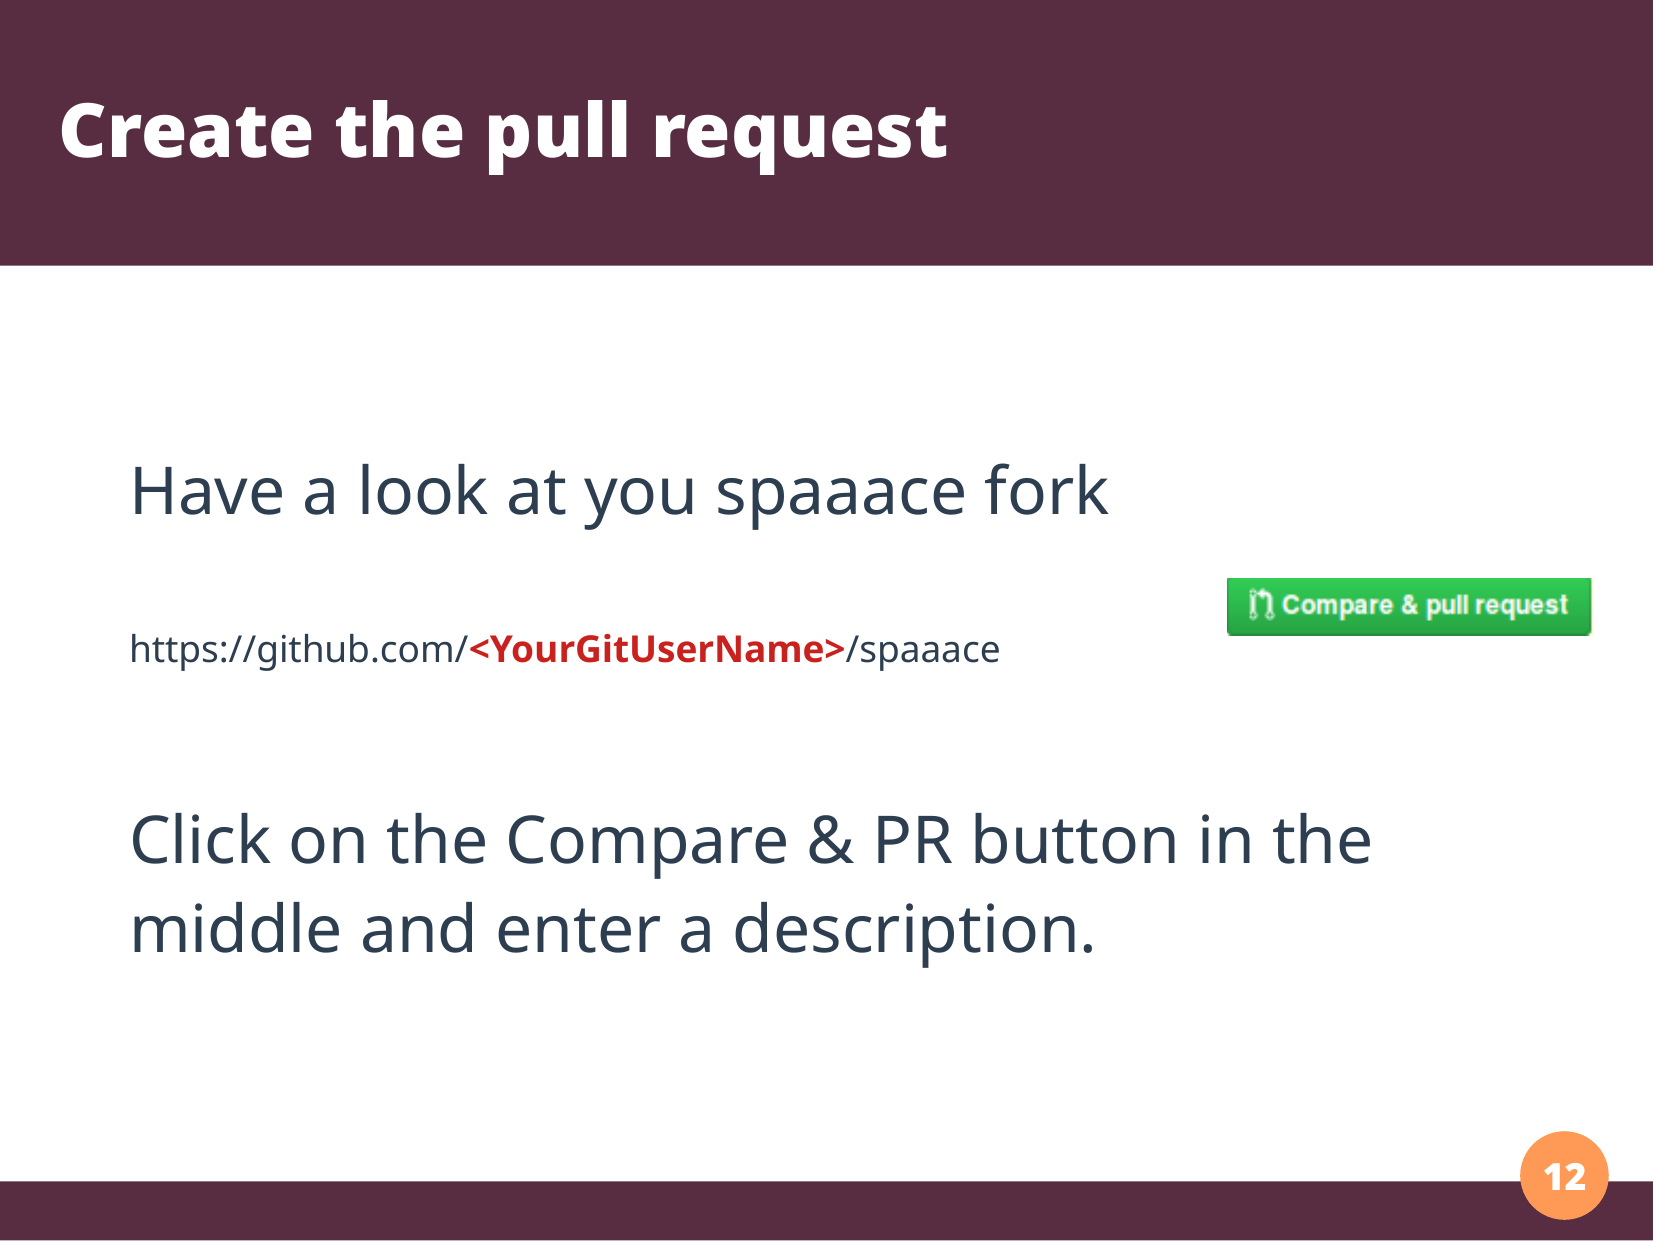

# Create the pull request
Have a look at you spaaace fork
https://github.com/<YourGitUserName>/spaaace
Click on the Compare & PR button in the middle and enter a description.
12